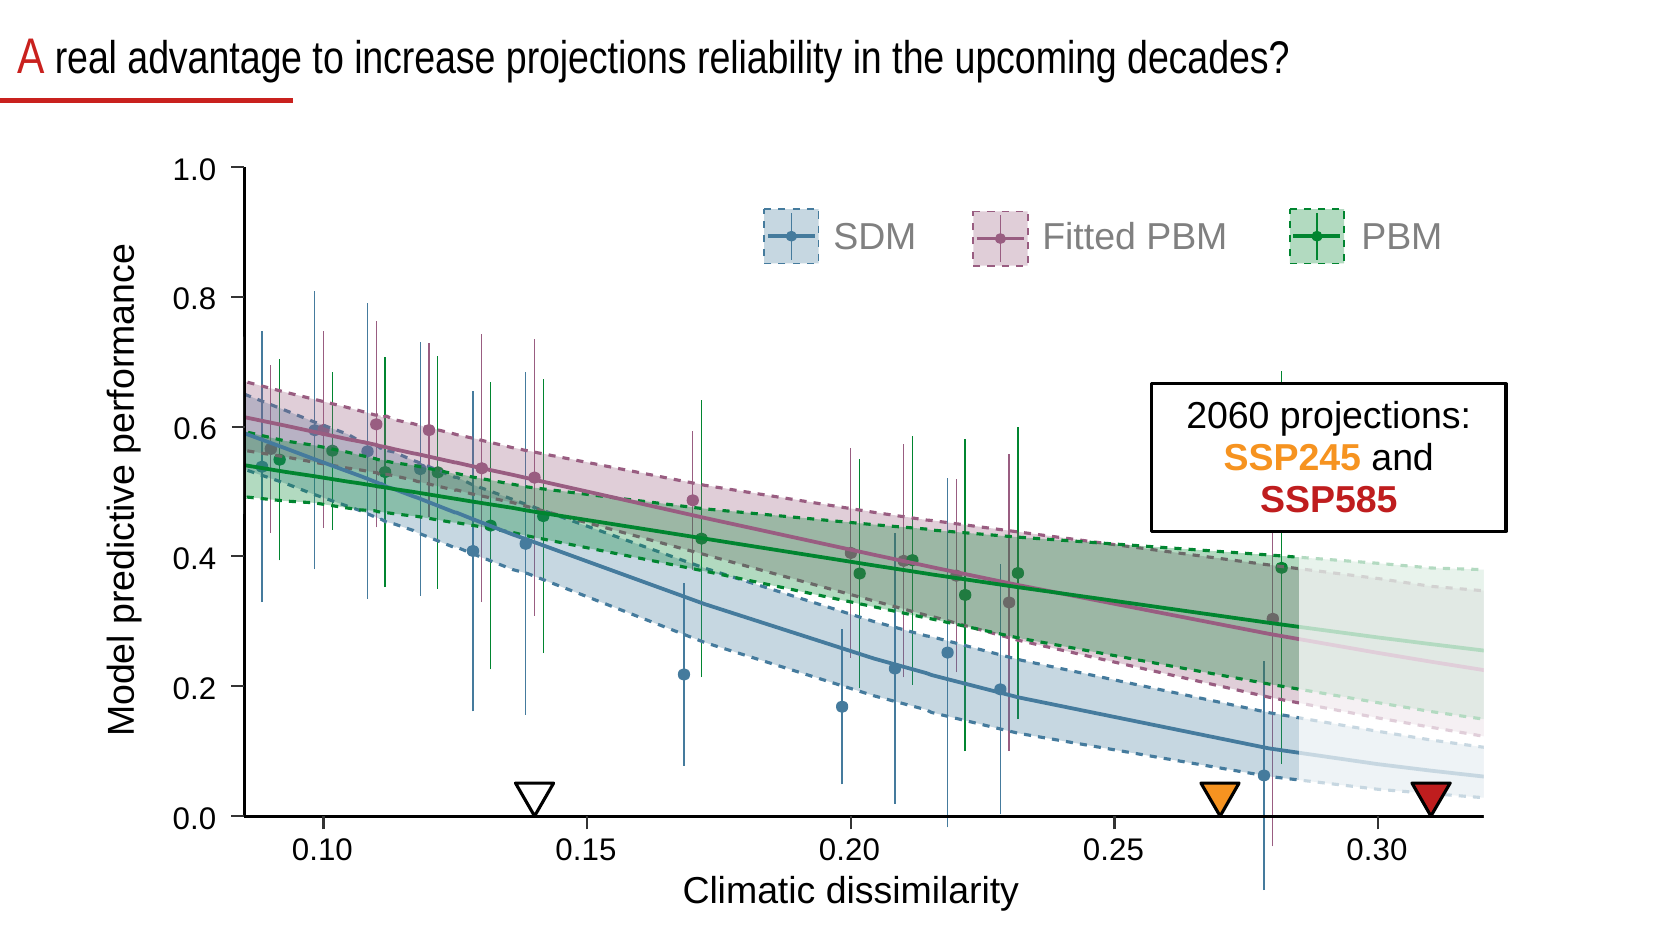

A real advantage to increase projections reliability in the upcoming decades?
1.0
SDM
PBM
Fitted PBM
0.8
2060 projections: SSP245 and SSP585
0.6
Model predictive performance
0.4
0.2
0.0
0.10
0.15
0.20
0.25
0.30
Climatic dissimilarity